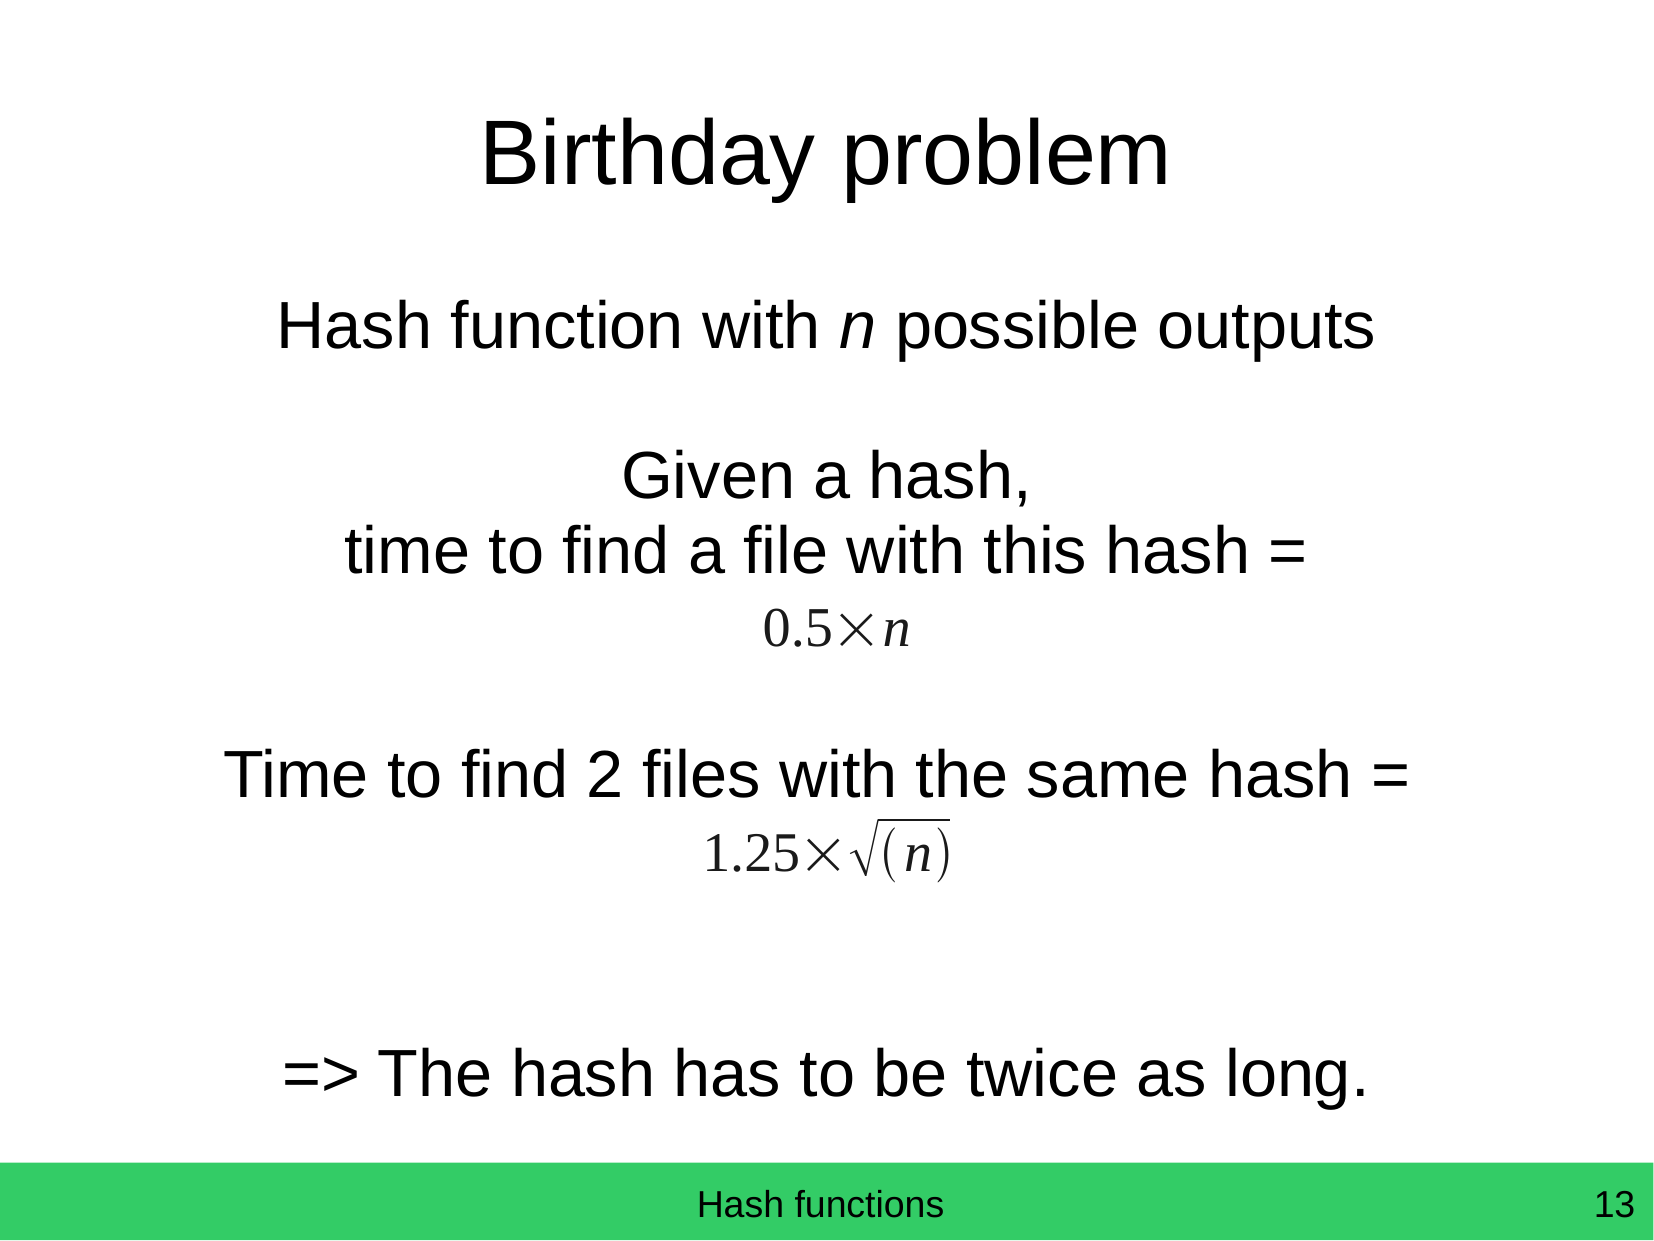

# Birthday problem
Hash function with n possible outputs
Given a hash,
time to find a file with this hash =
Time to find 2 files with the same hash =
=> The hash has to be twice as long.